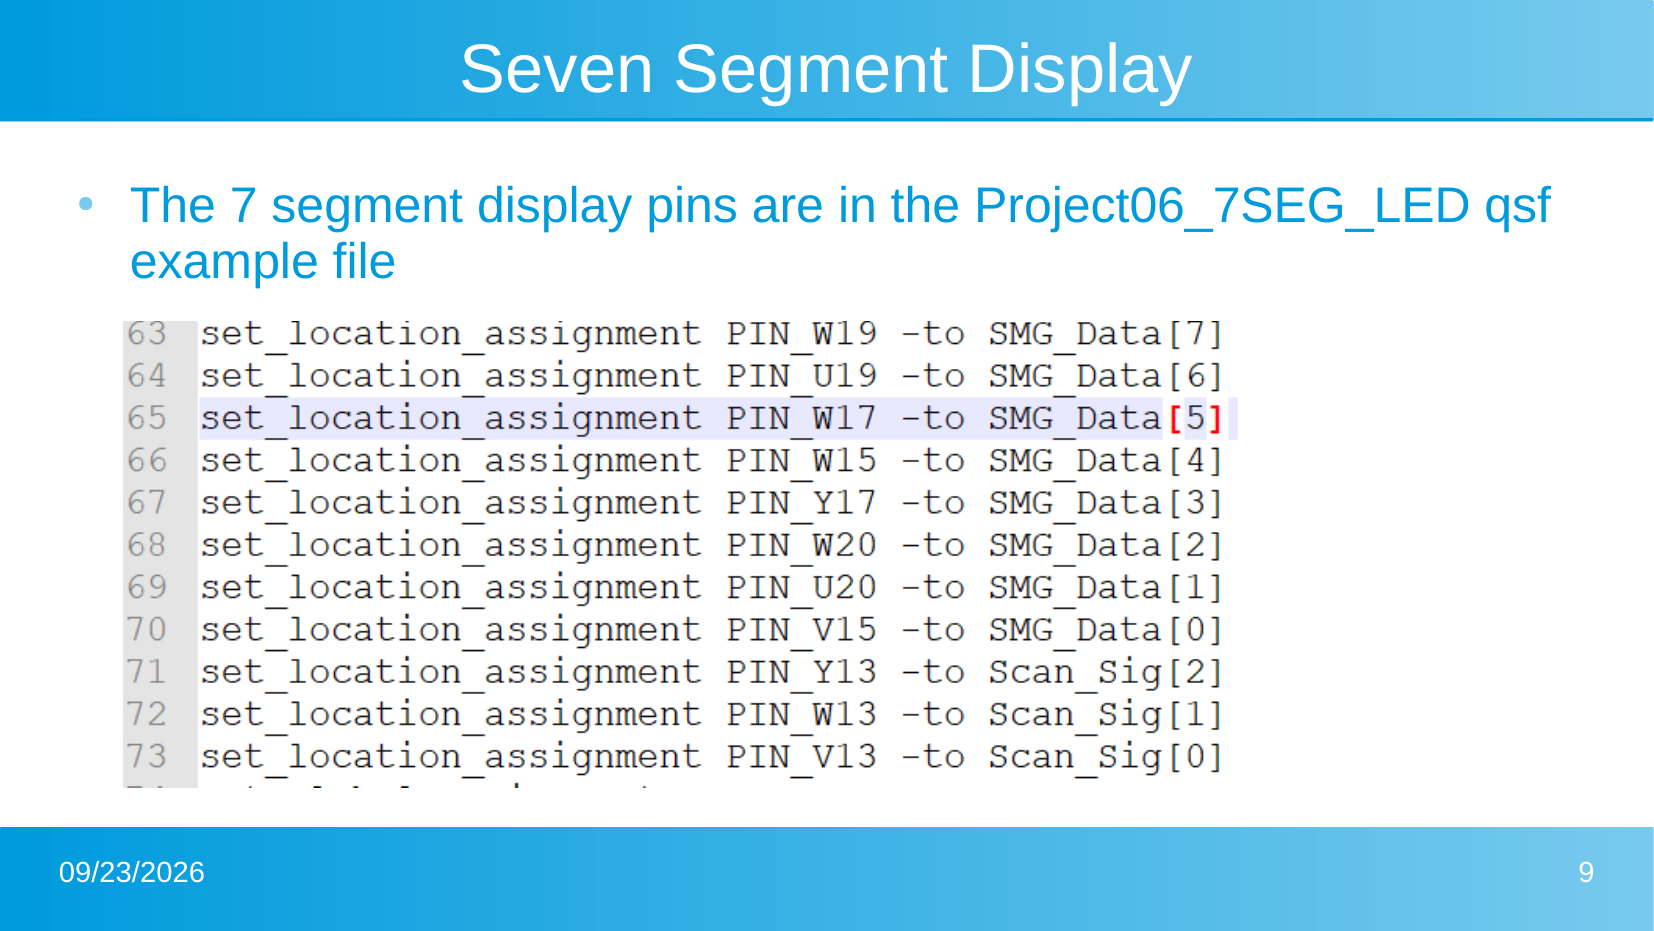

# Seven Segment Display
The 7 segment display pins are in the Project06_7SEG_LED qsf example file
9